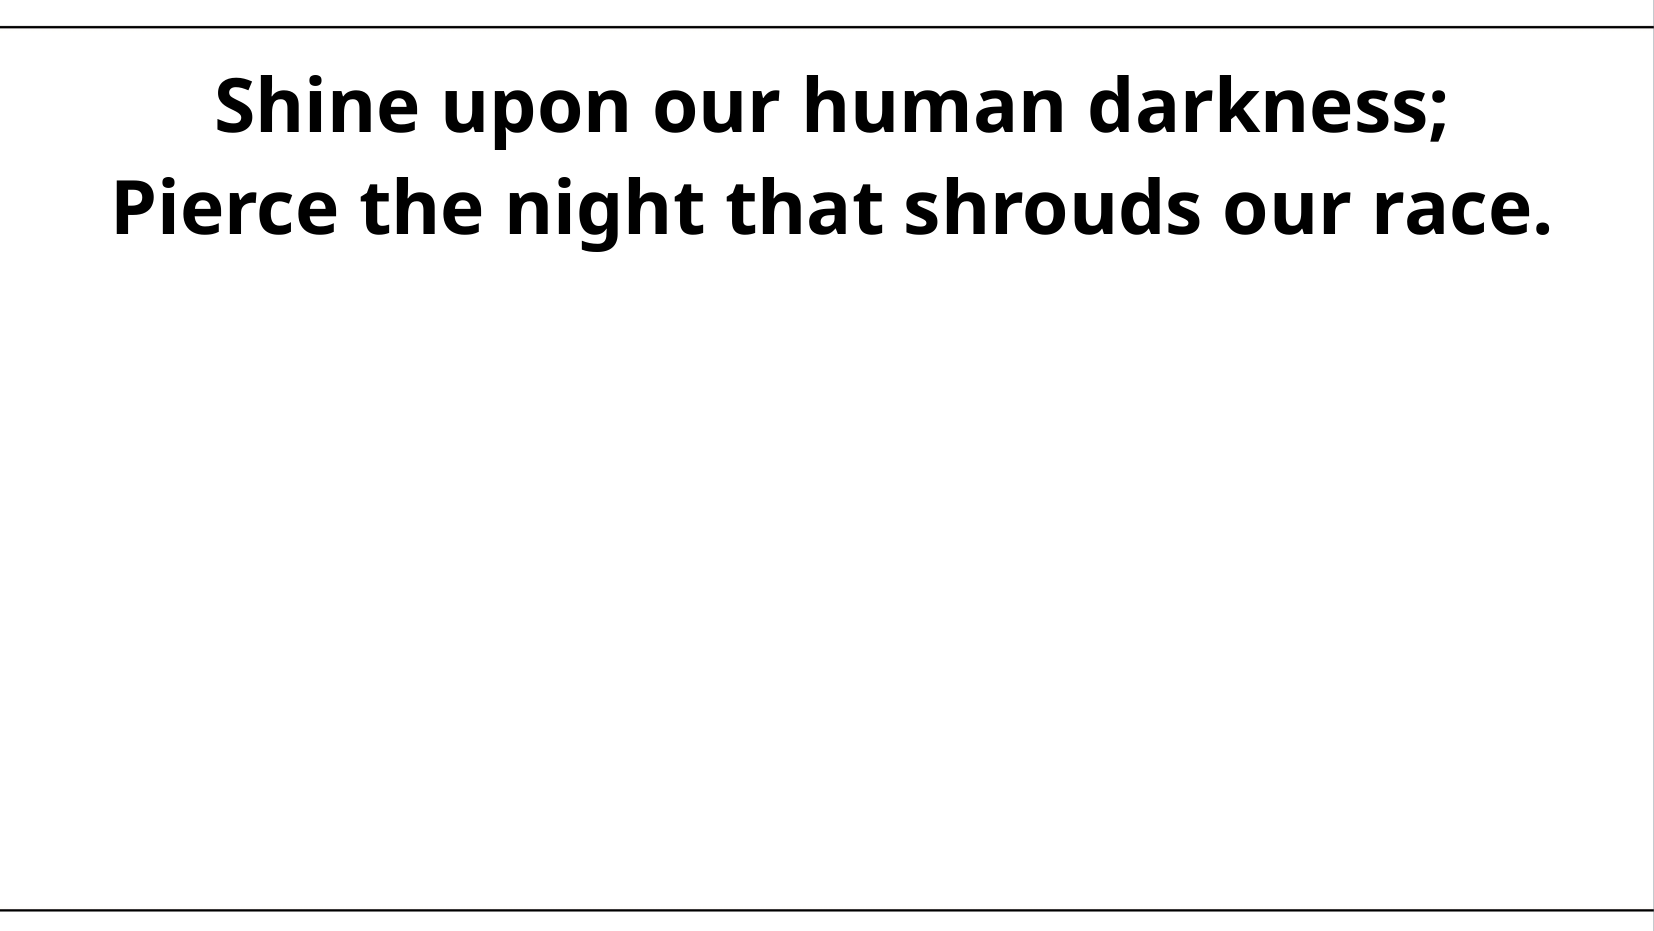

Shine upon our human darkness;
Pierce the night that shrouds our race.